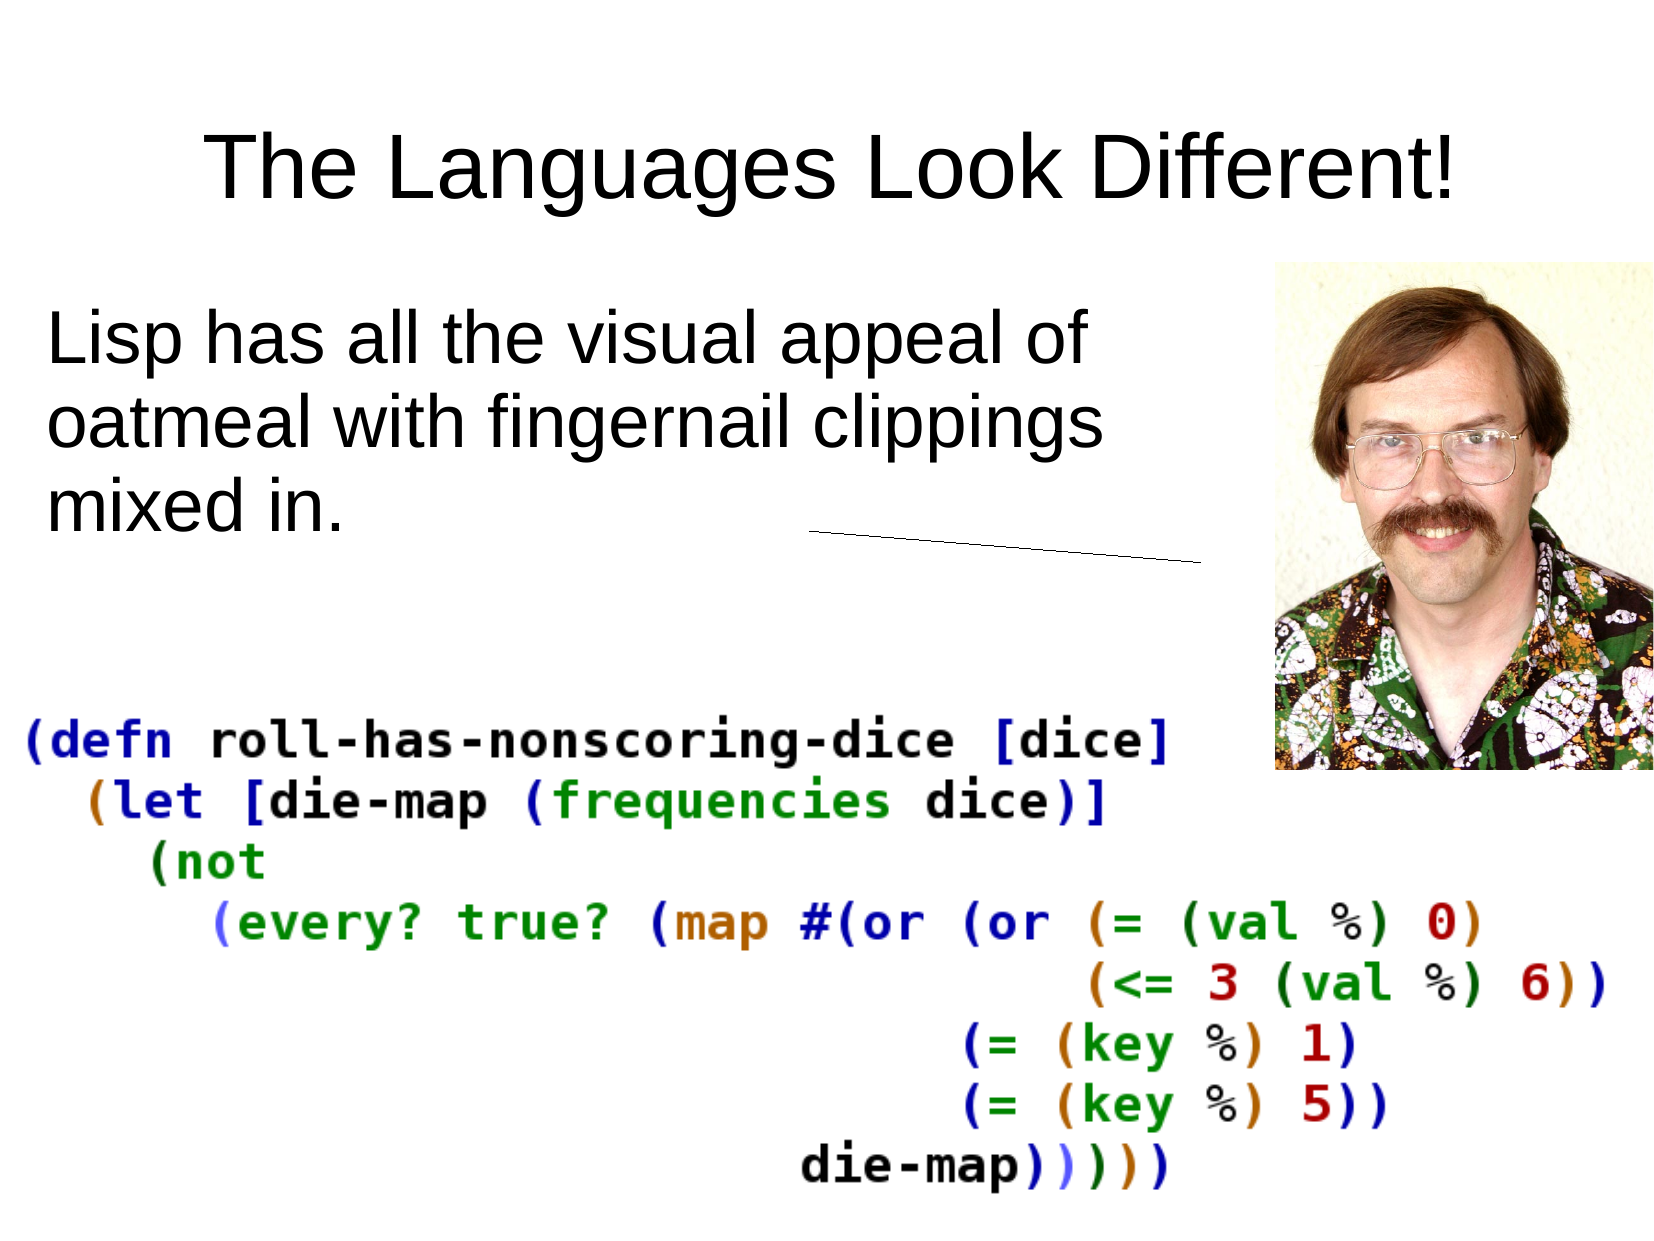

The Languages Look Different!
# Lisp has all the visual appeal of oatmeal with fingernail clippings mixed in.